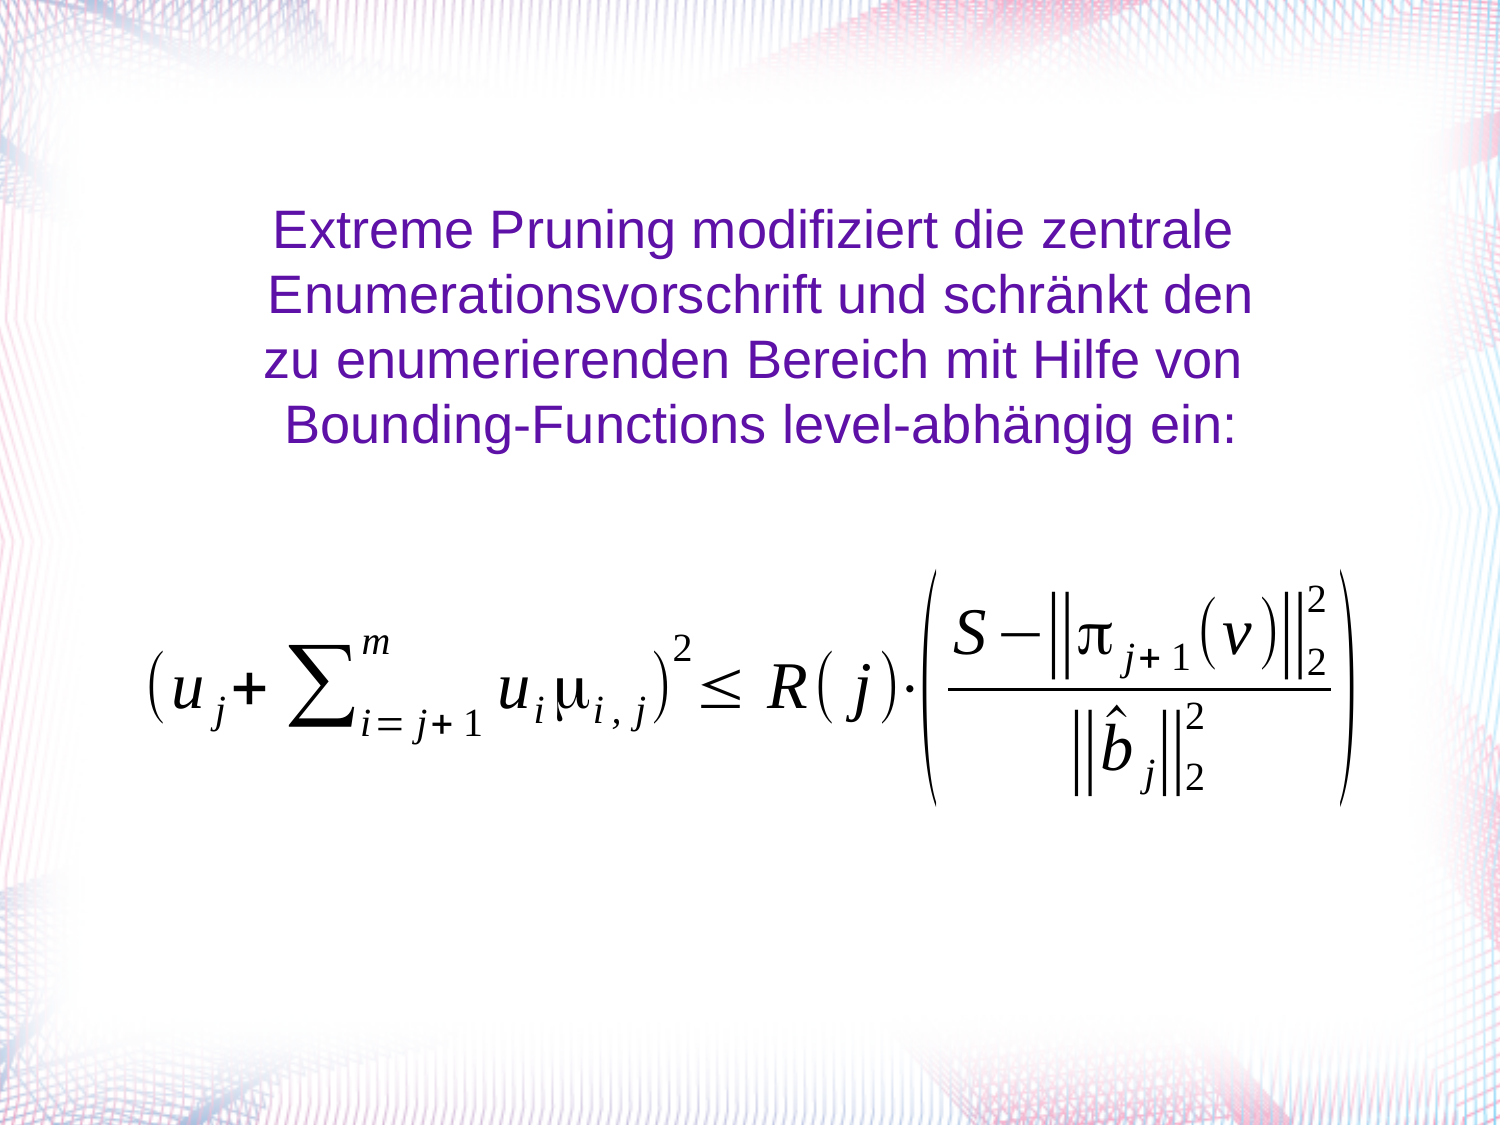

Extreme Pruning modifiziert die zentrale
Enumerationsvorschrift und schränkt den
zu enumerierenden Bereich mit Hilfe von
Bounding-Functions level-abhängig ein: